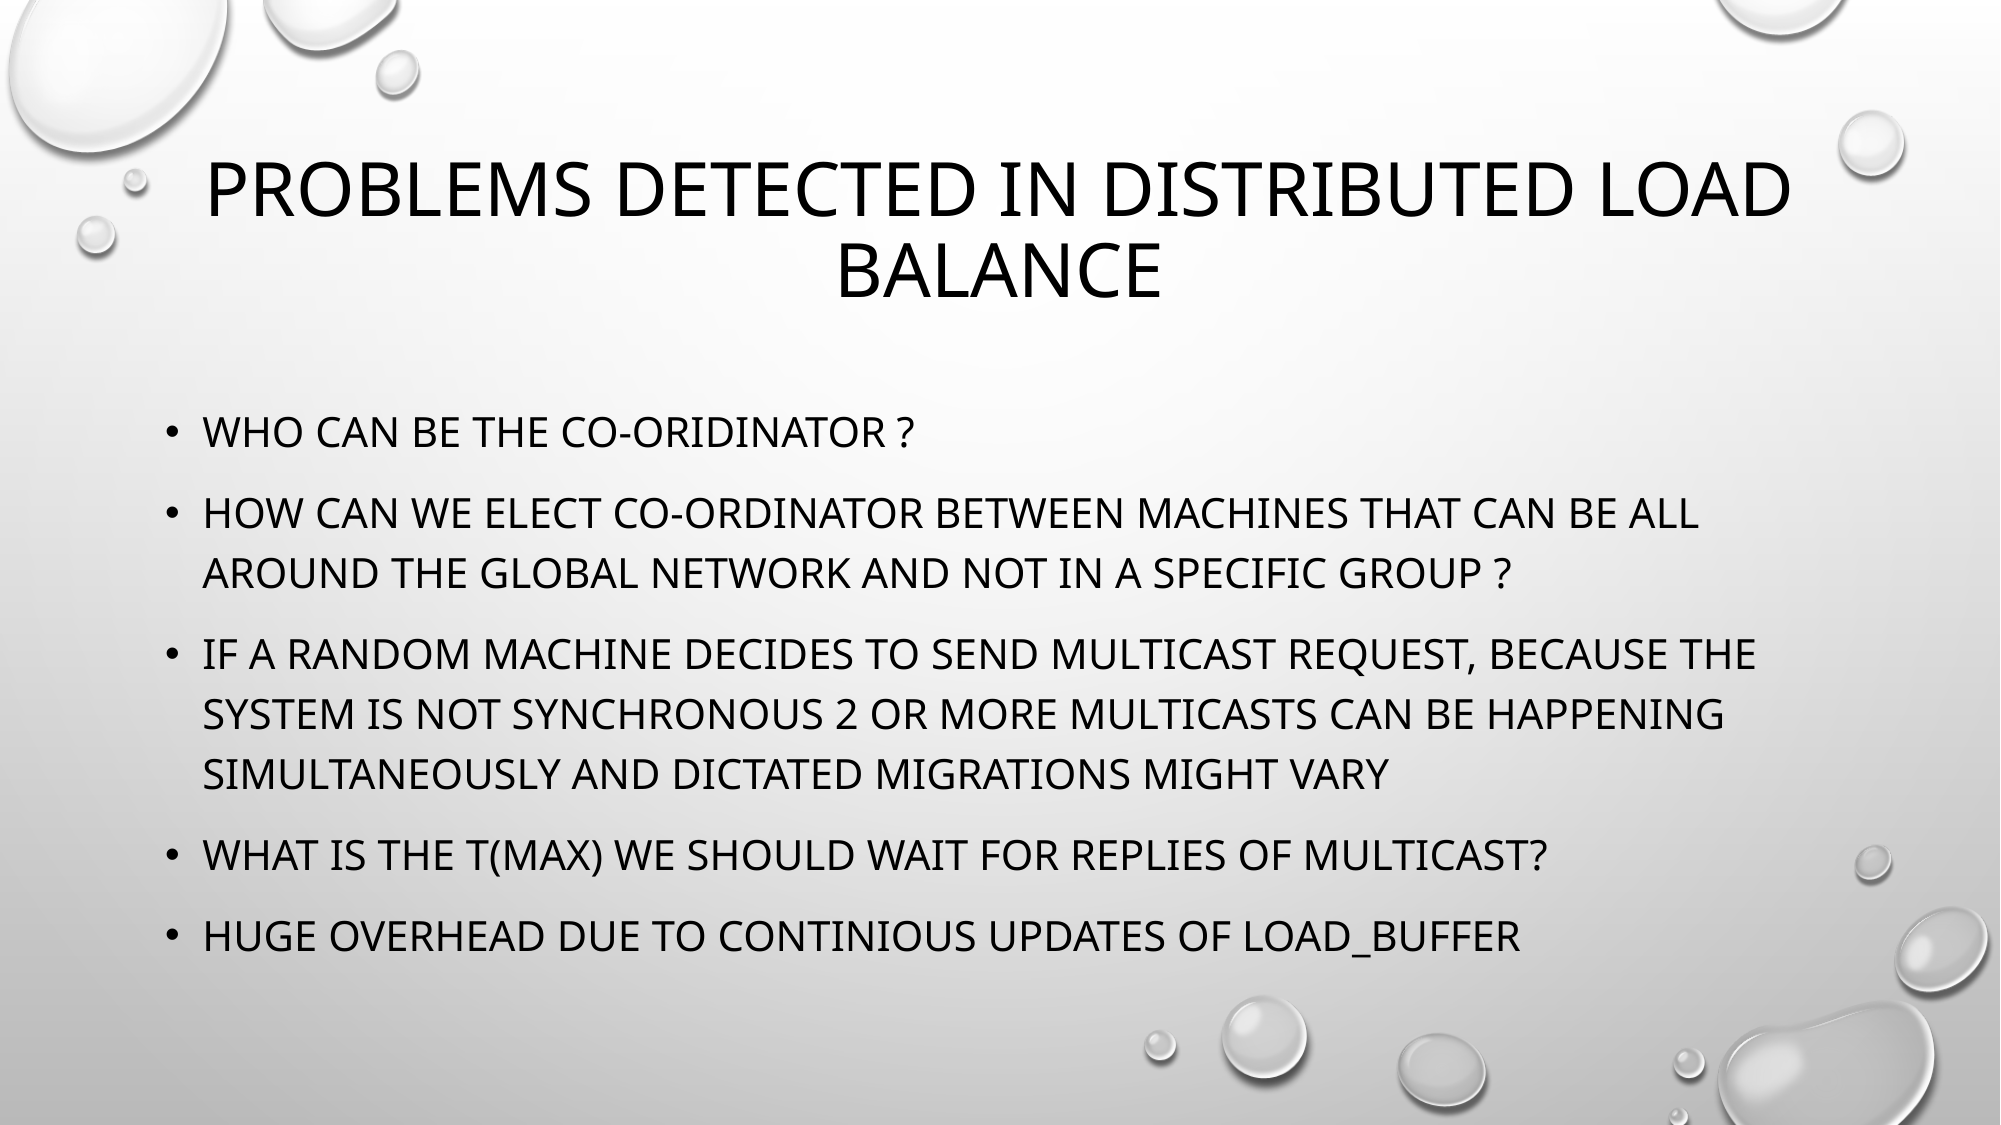

# ProBLEMS DETECTED IN DISTRIBUTED LOAD BALANCE
Who can be the co-oridinator ?
How can we Elect co-ordinator between machines that can be all around the global network and not in a specific group ?
If a random Machine decides to send multicast request, because the system is not synchronous 2 or more multicasts can be happening simultaneously and dictated migrations might vary
What is the T(max) we should wait for replies of multicast?
Huge overhead due to continious updates of load_buffer